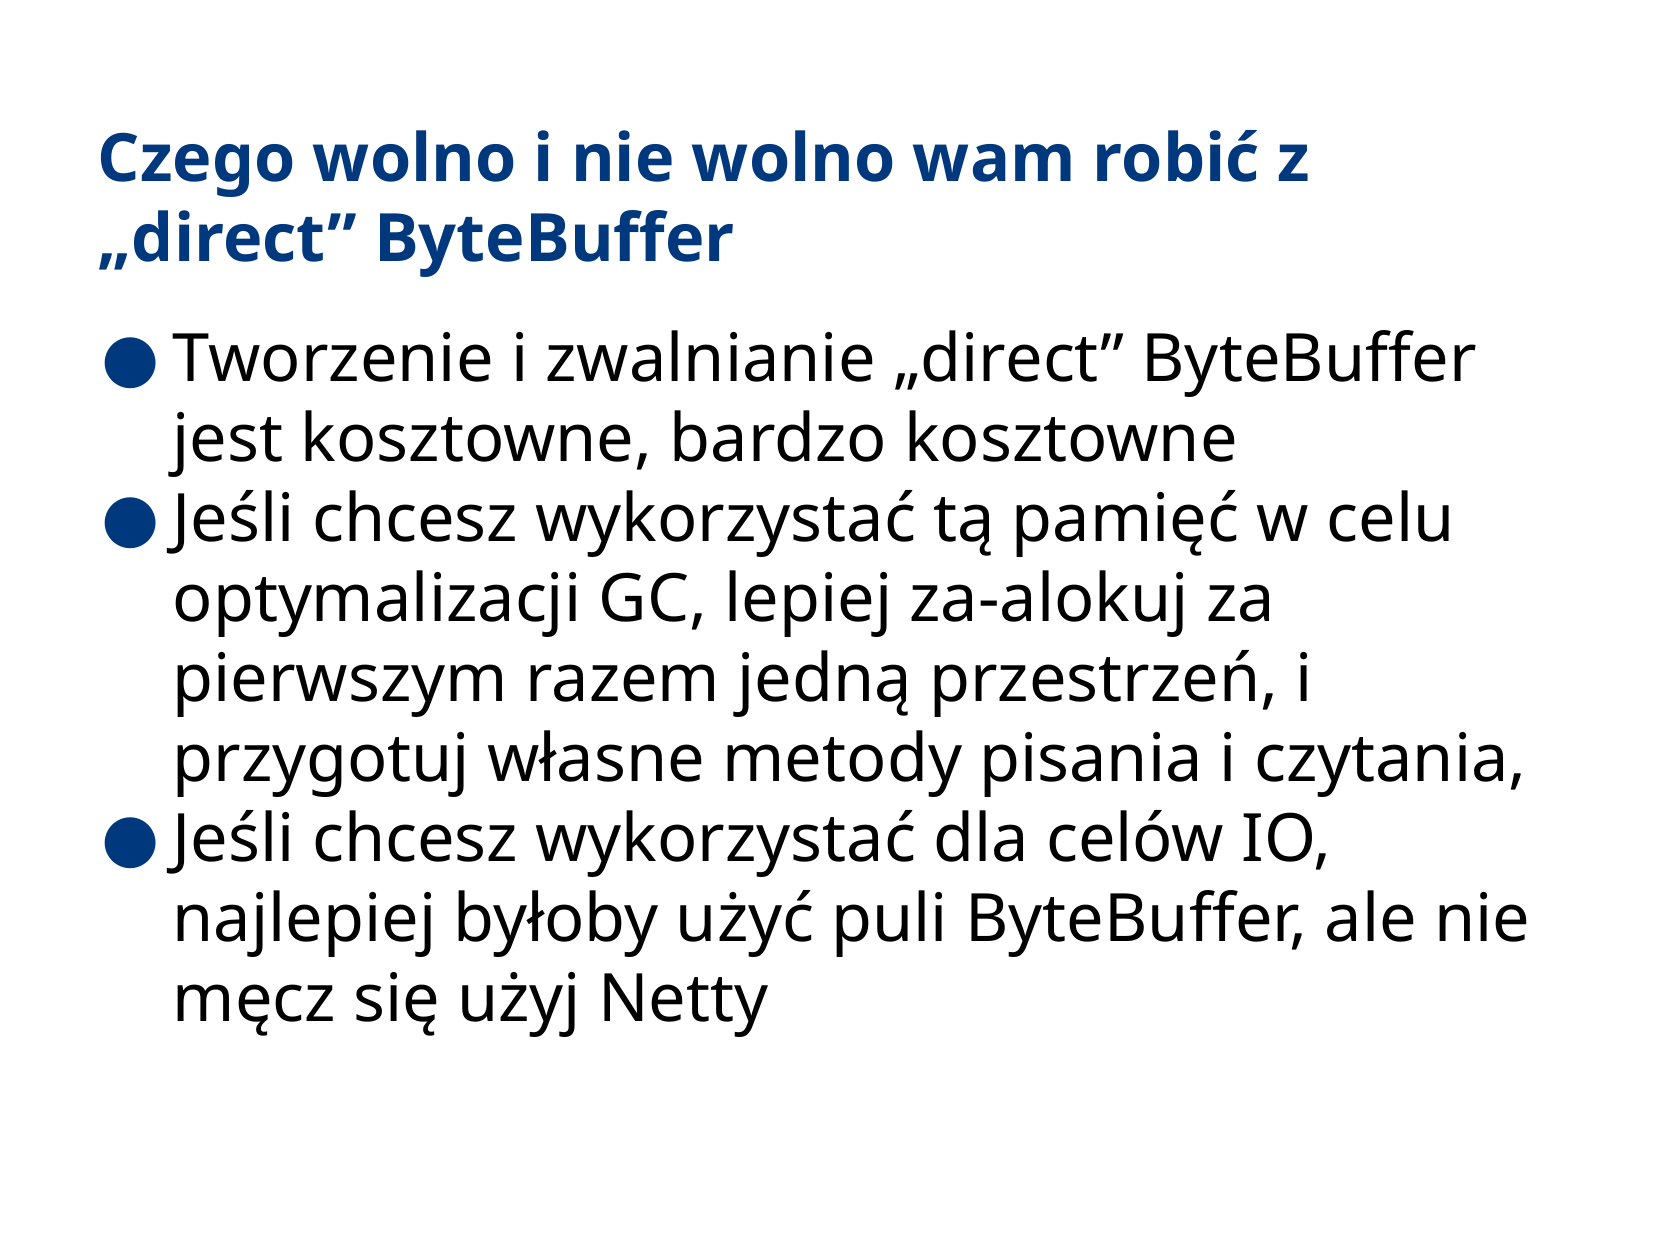

Czego wolno i nie wolno wam robić z „direct” ByteBuffer
# Tworzenie i zwalnianie „direct” ByteBuffer jest kosztowne, bardzo kosztowne
Jeśli chcesz wykorzystać tą pamięć w celu optymalizacji GC, lepiej za-alokuj za pierwszym razem jedną przestrzeń, i przygotuj własne metody pisania i czytania,
Jeśli chcesz wykorzystać dla celów IO, najlepiej byłoby użyć puli ByteBuffer, ale nie męcz się użyj Netty